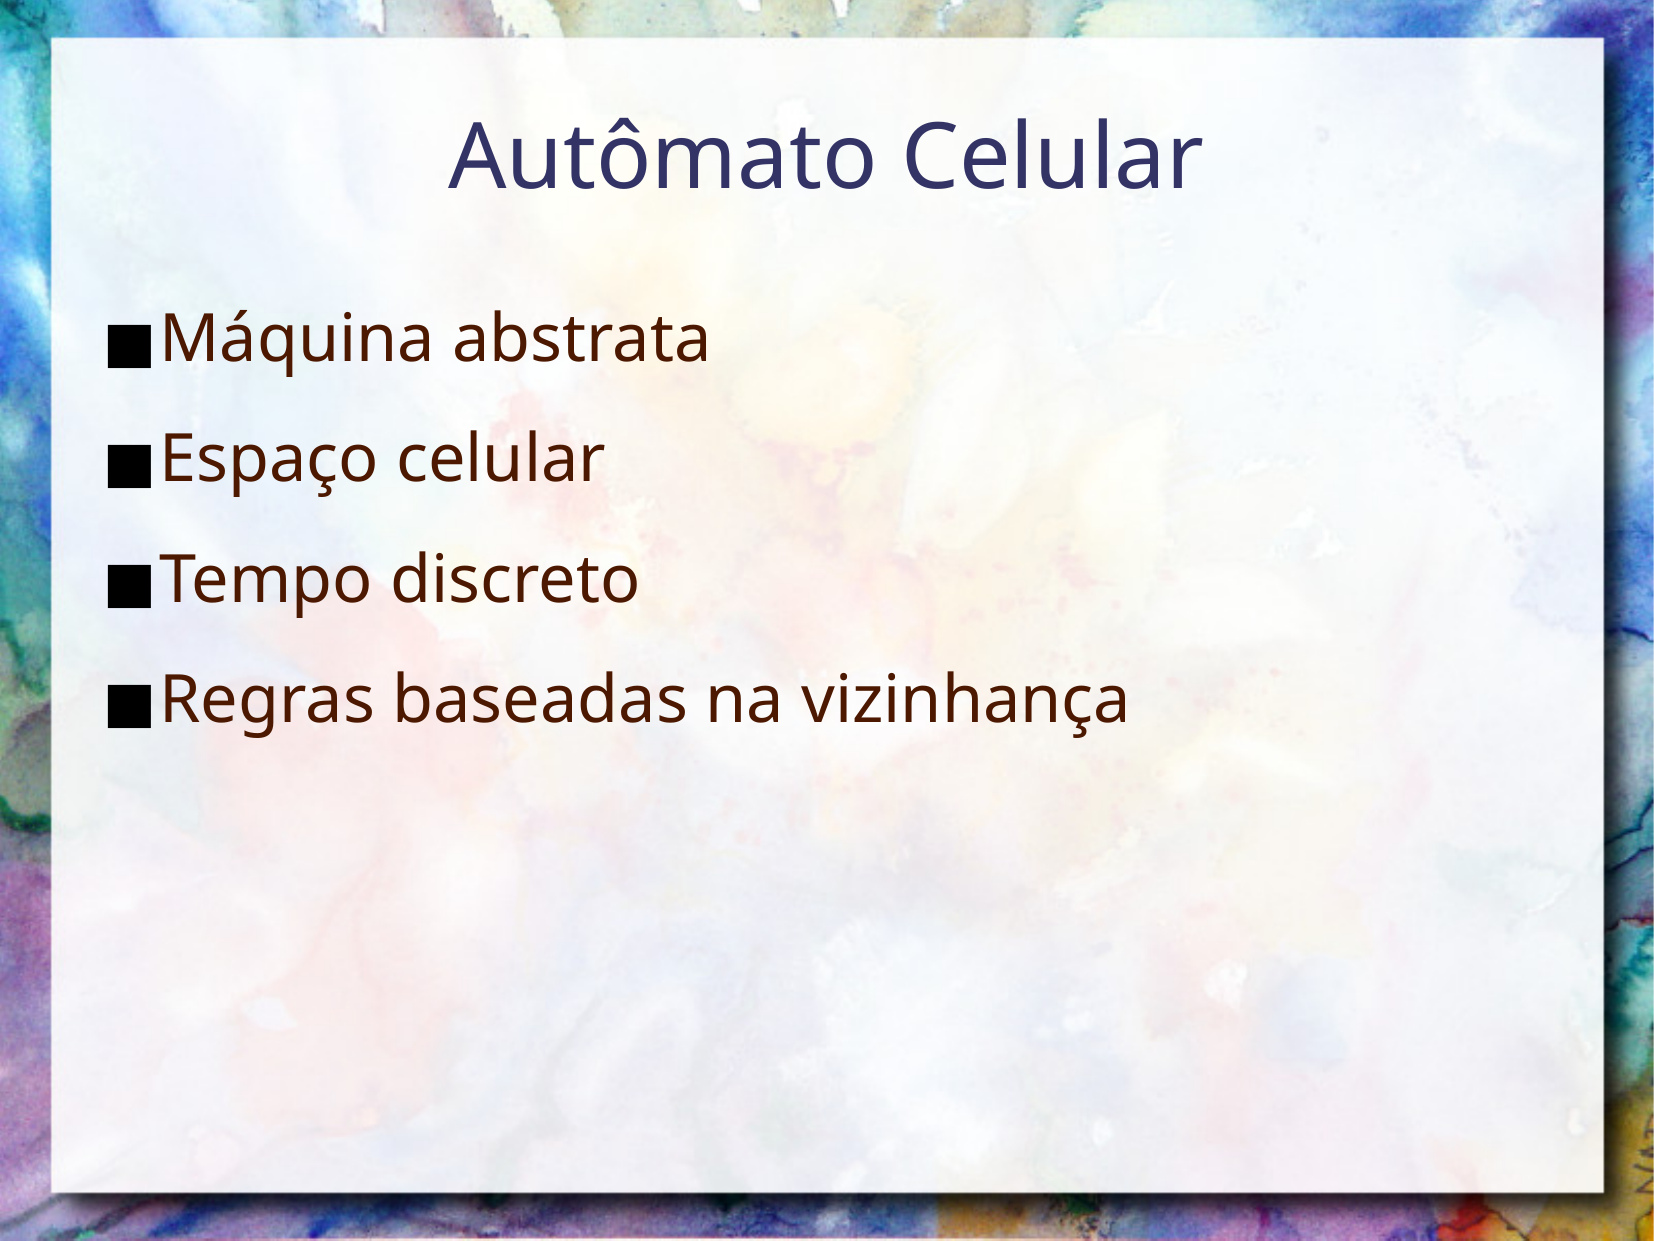

# Autômato Celular
Máquina abstrata
Espaço celular
Tempo discreto
Regras baseadas na vizinhança